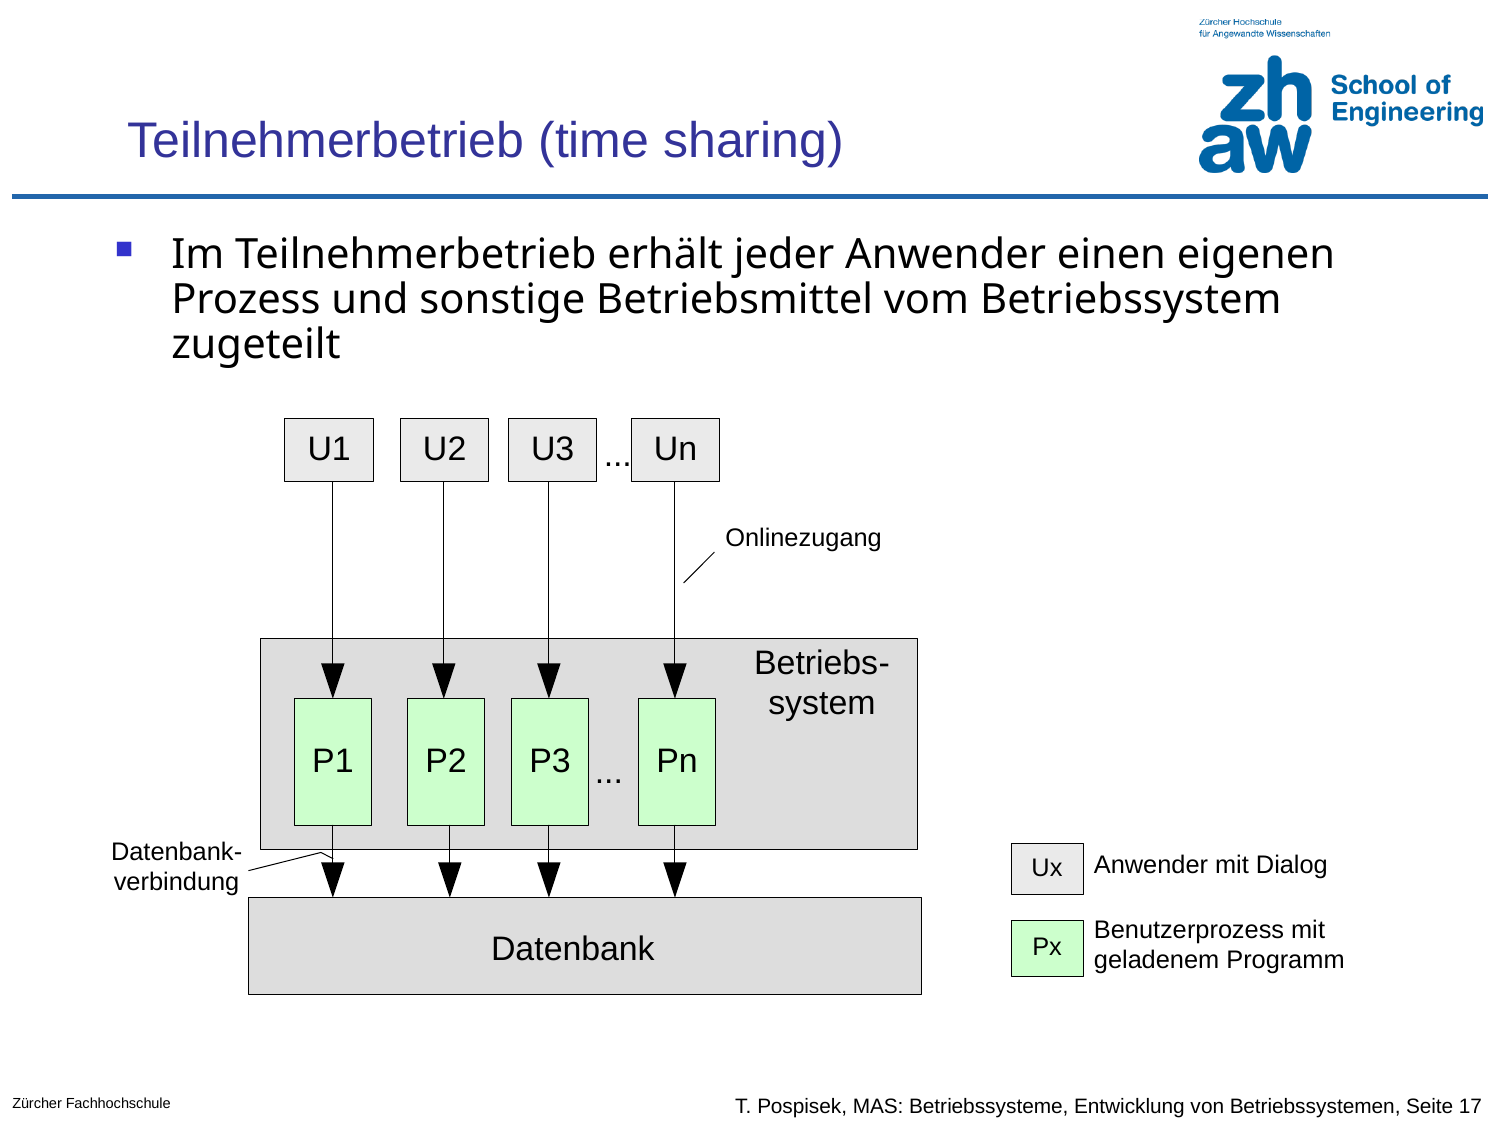

# Teilnehmerbetrieb (time sharing)
Im Teilnehmerbetrieb erhält jeder Anwender einen eigenen Prozess und sonstige Betriebsmittel vom Betriebssystem zugeteilt